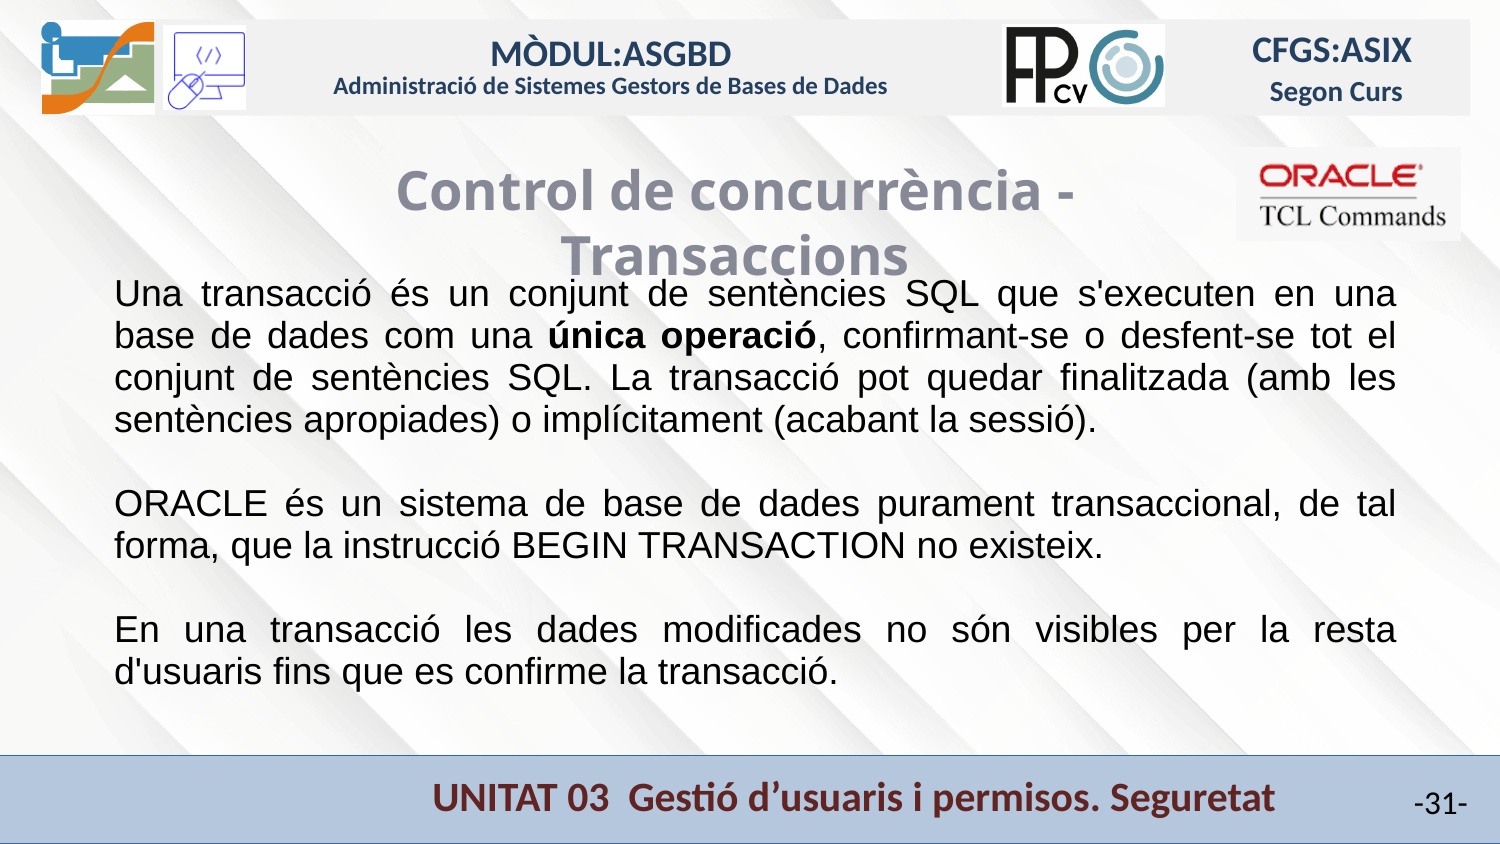

# Control de concurrència - Transaccions
Una transacció és un conjunt de sentències SQL que s'executen en una base de dades com una única operació, confirmant-se o desfent-se tot el conjunt de sentències SQL. La transacció pot quedar finalitzada (amb les sentències apropiades) o implícitament (acabant la sessió).
ORACLE és un sistema de base de dades purament transaccional, de tal forma, que la instrucció BEGIN TRANSACTION no existeix.
En una transacció les dades modificades no són visibles per la resta d'usuaris fins que es confirme la transacció.